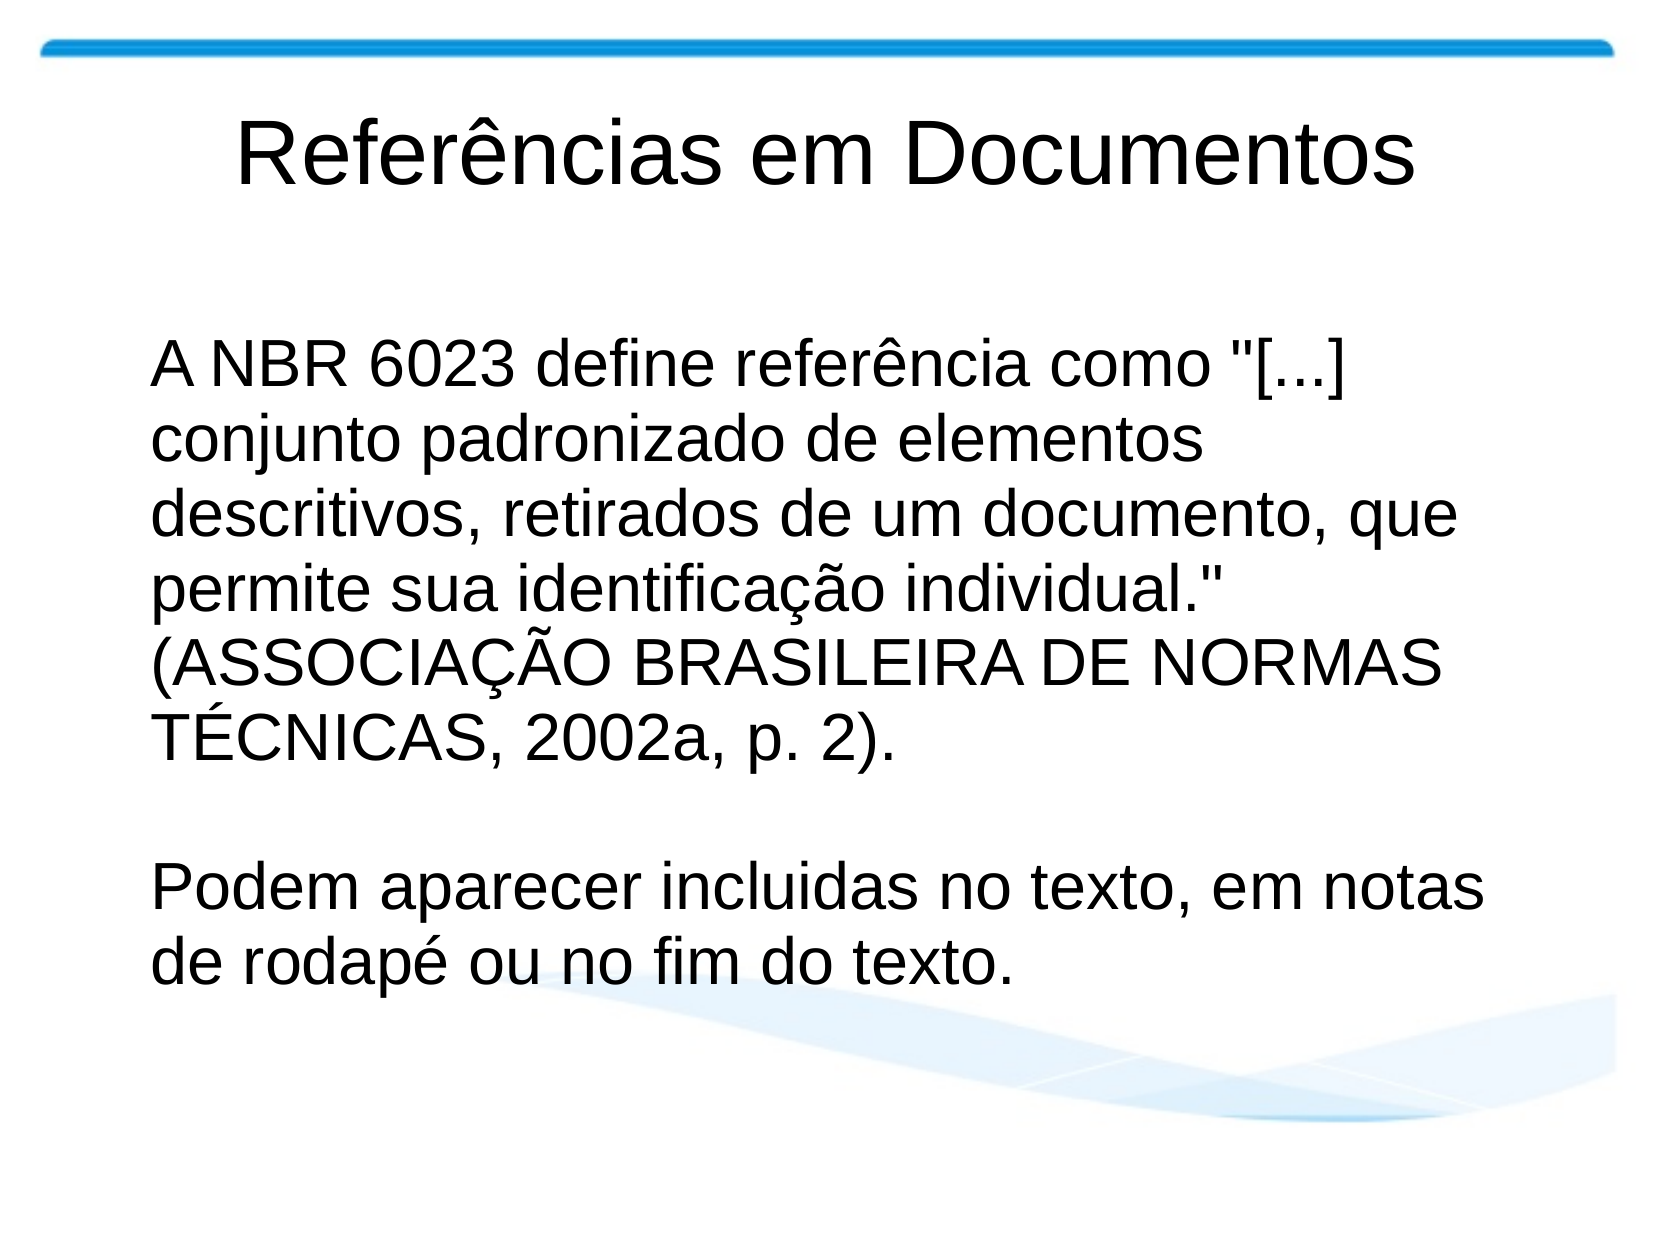

# Referências em Documentos
A NBR 6023 define referência como "[...] conjunto padronizado de elementos descritivos, retirados de um documento, que permite sua identificação individual."
(ASSOCIAÇÃO BRASILEIRA DE NORMAS TÉCNICAS, 2002a, p. 2).
Podem aparecer incluidas no texto, em notas de rodapé ou no fim do texto.